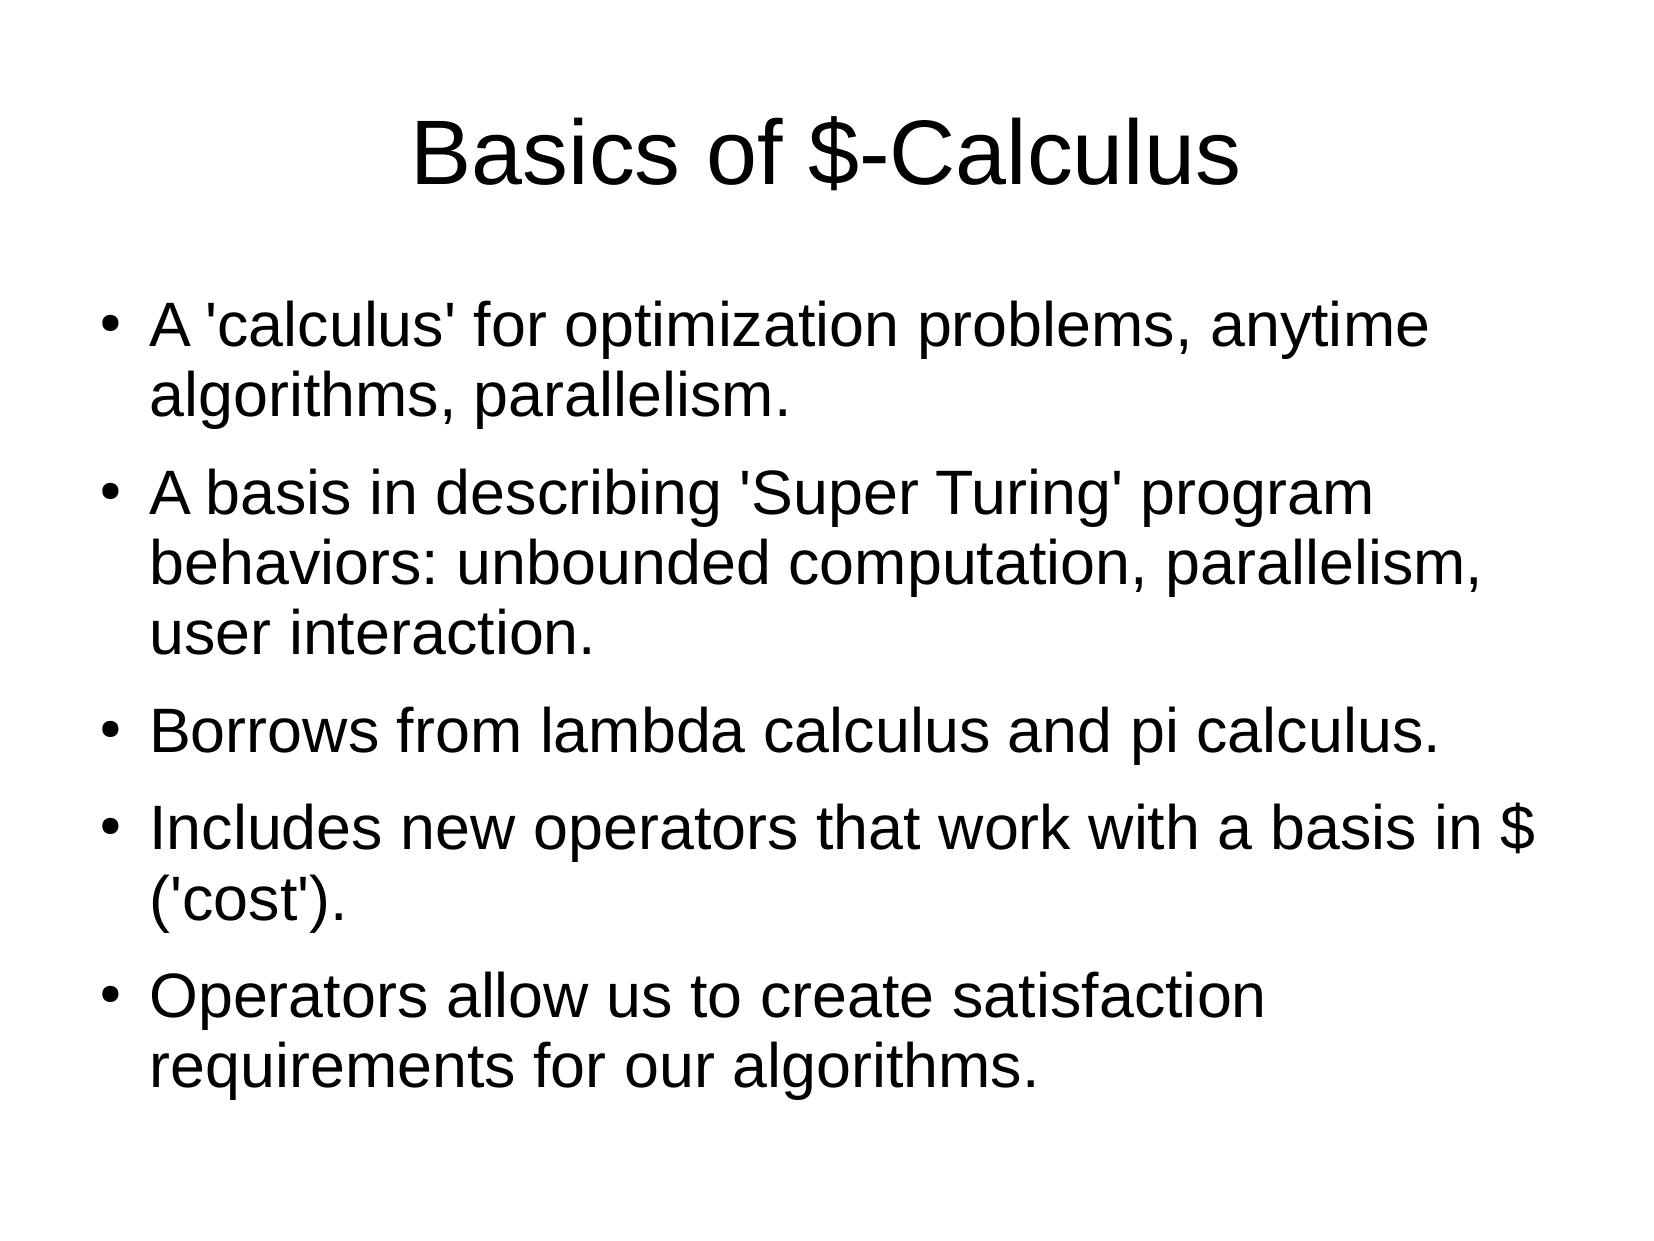

# Basics of $-Calculus
A 'calculus' for optimization problems, anytime algorithms, parallelism.
A basis in describing 'Super Turing' program behaviors: unbounded computation, parallelism, user interaction.
Borrows from lambda calculus and pi calculus.
Includes new operators that work with a basis in $ ('cost').
Operators allow us to create satisfaction requirements for our algorithms.